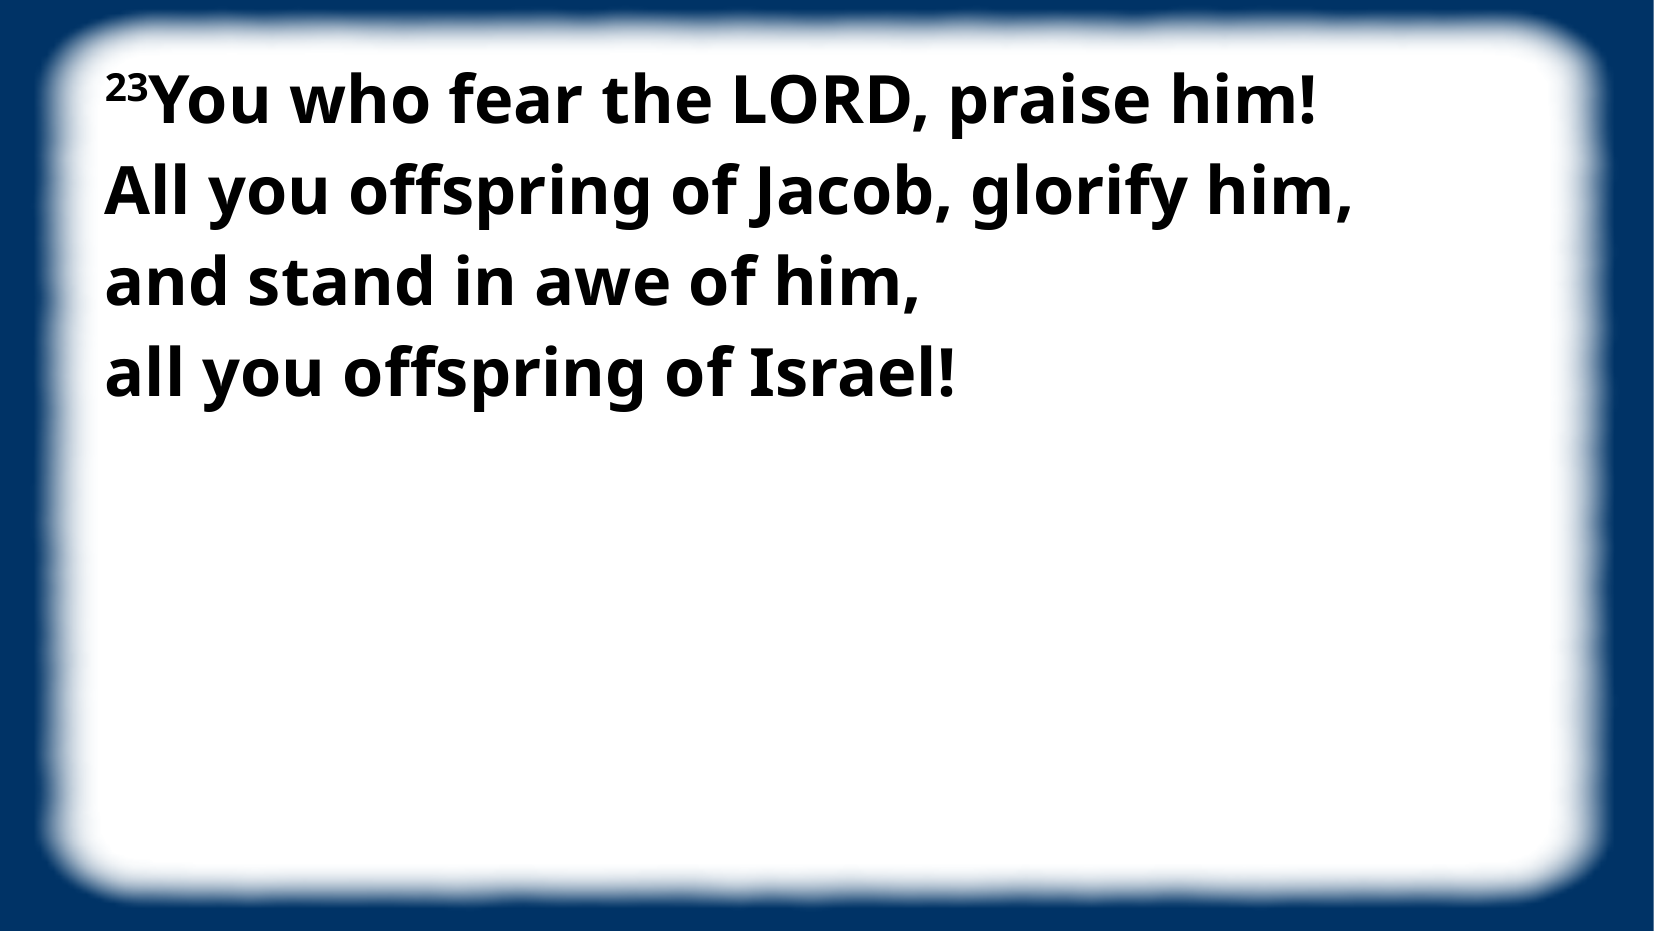

23You who fear the LORD, praise him!
All you offspring of Jacob, glorify him,
and stand in awe of him,
all you offspring of Israel!